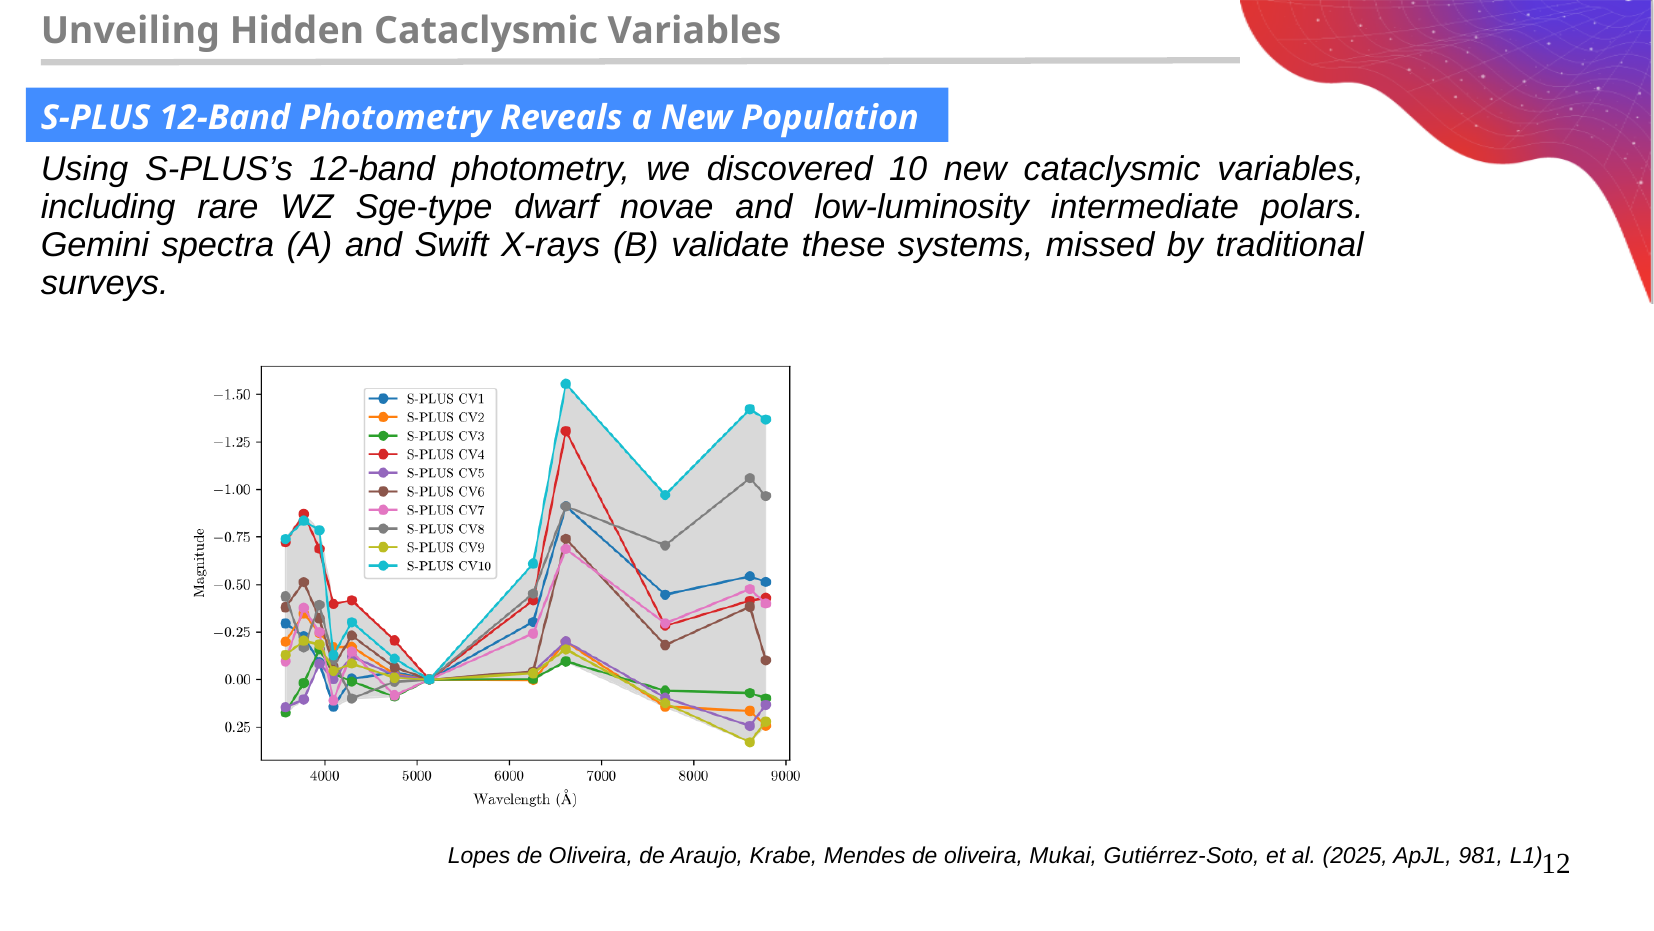

Unveiling Hidden Cataclysmic Variables
S-PLUS 12-Band Photometry Reveals a New Population
Using S-PLUS’s 12-band photometry, we discovered 10 new cataclysmic variables, including rare WZ Sge-type dwarf novae and low-luminosity intermediate polars. Gemini spectra (A) and Swift X-rays (B) validate these systems, missed by traditional surveys.
Lopes de Oliveira, de Araujo, Krabe, Mendes de oliveira, Mukai, Gutiérrez-Soto, et al. (2025, ApJL, 981, L1)
12